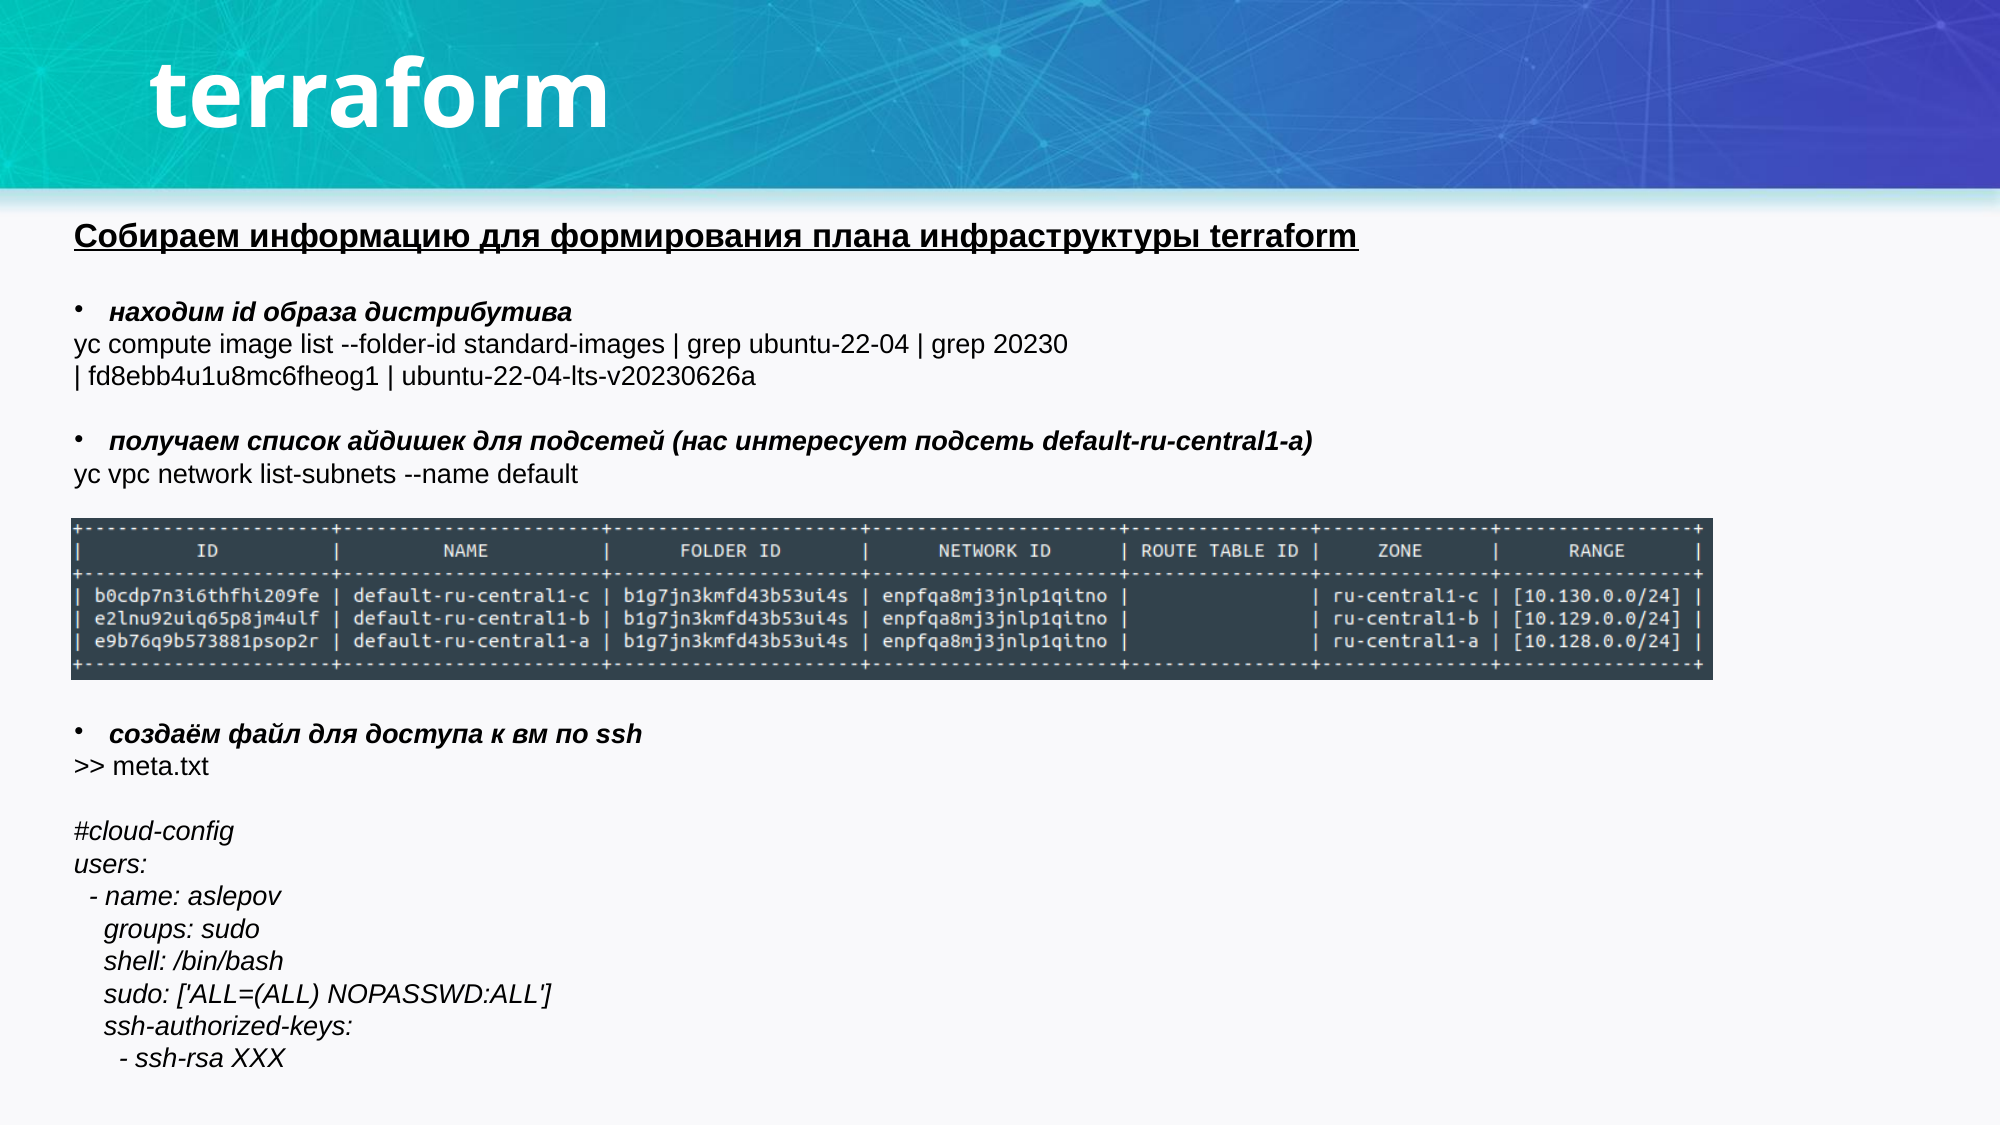

terraform
Собираем информацию для формирования плана инфраструктуры terraform
находим id образа дистрибутива
yc compute image list --folder-id standard-images | grep ubuntu-22-04 | grep 20230
| fd8ebb4u1u8mc6fheog1 | ubuntu-22-04-lts-v20230626a
получаем список айдишек для подсетей (нас интересует подсеть default-ru-central1-a)
yc vpc network list-subnets --name default
создаём файл для доступа к вм по ssh
>> meta.txt
#cloud-config
users:
 - name: aslepov
 groups: sudo
 shell: /bin/bash
 sudo: ['ALL=(ALL) NOPASSWD:ALL']
 ssh-authorized-keys:
 - ssh-rsa XXX